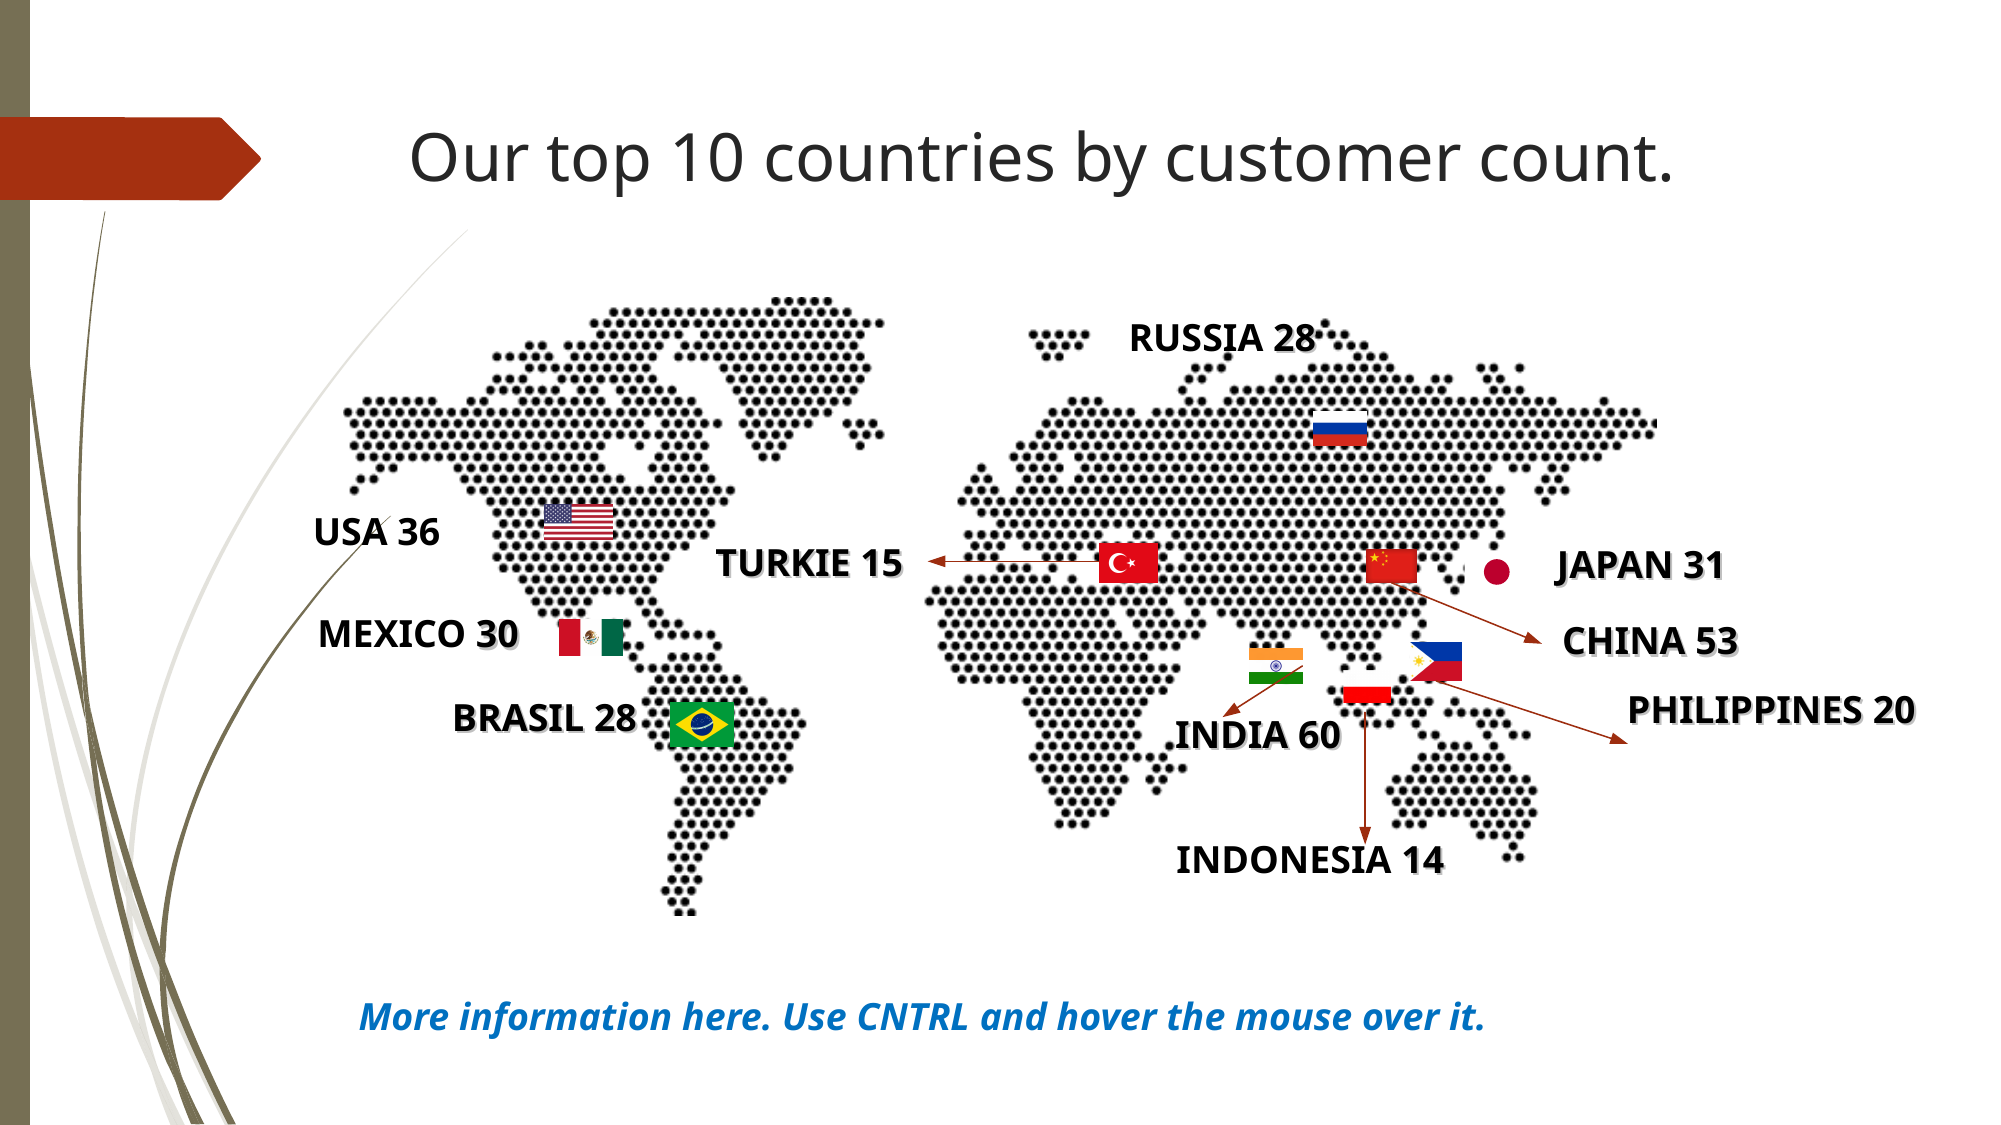

# Our top 10 countries by customer count.
RUSSIA 28
USA 36
TURKIE 15
JAPAN 31
MEXICO 30
CHINA 53
PHILIPPINES 20
BRASIL 28
INDIA 60
INDONESIA 14
More information here. Use CNTRL and hover the mouse over it.